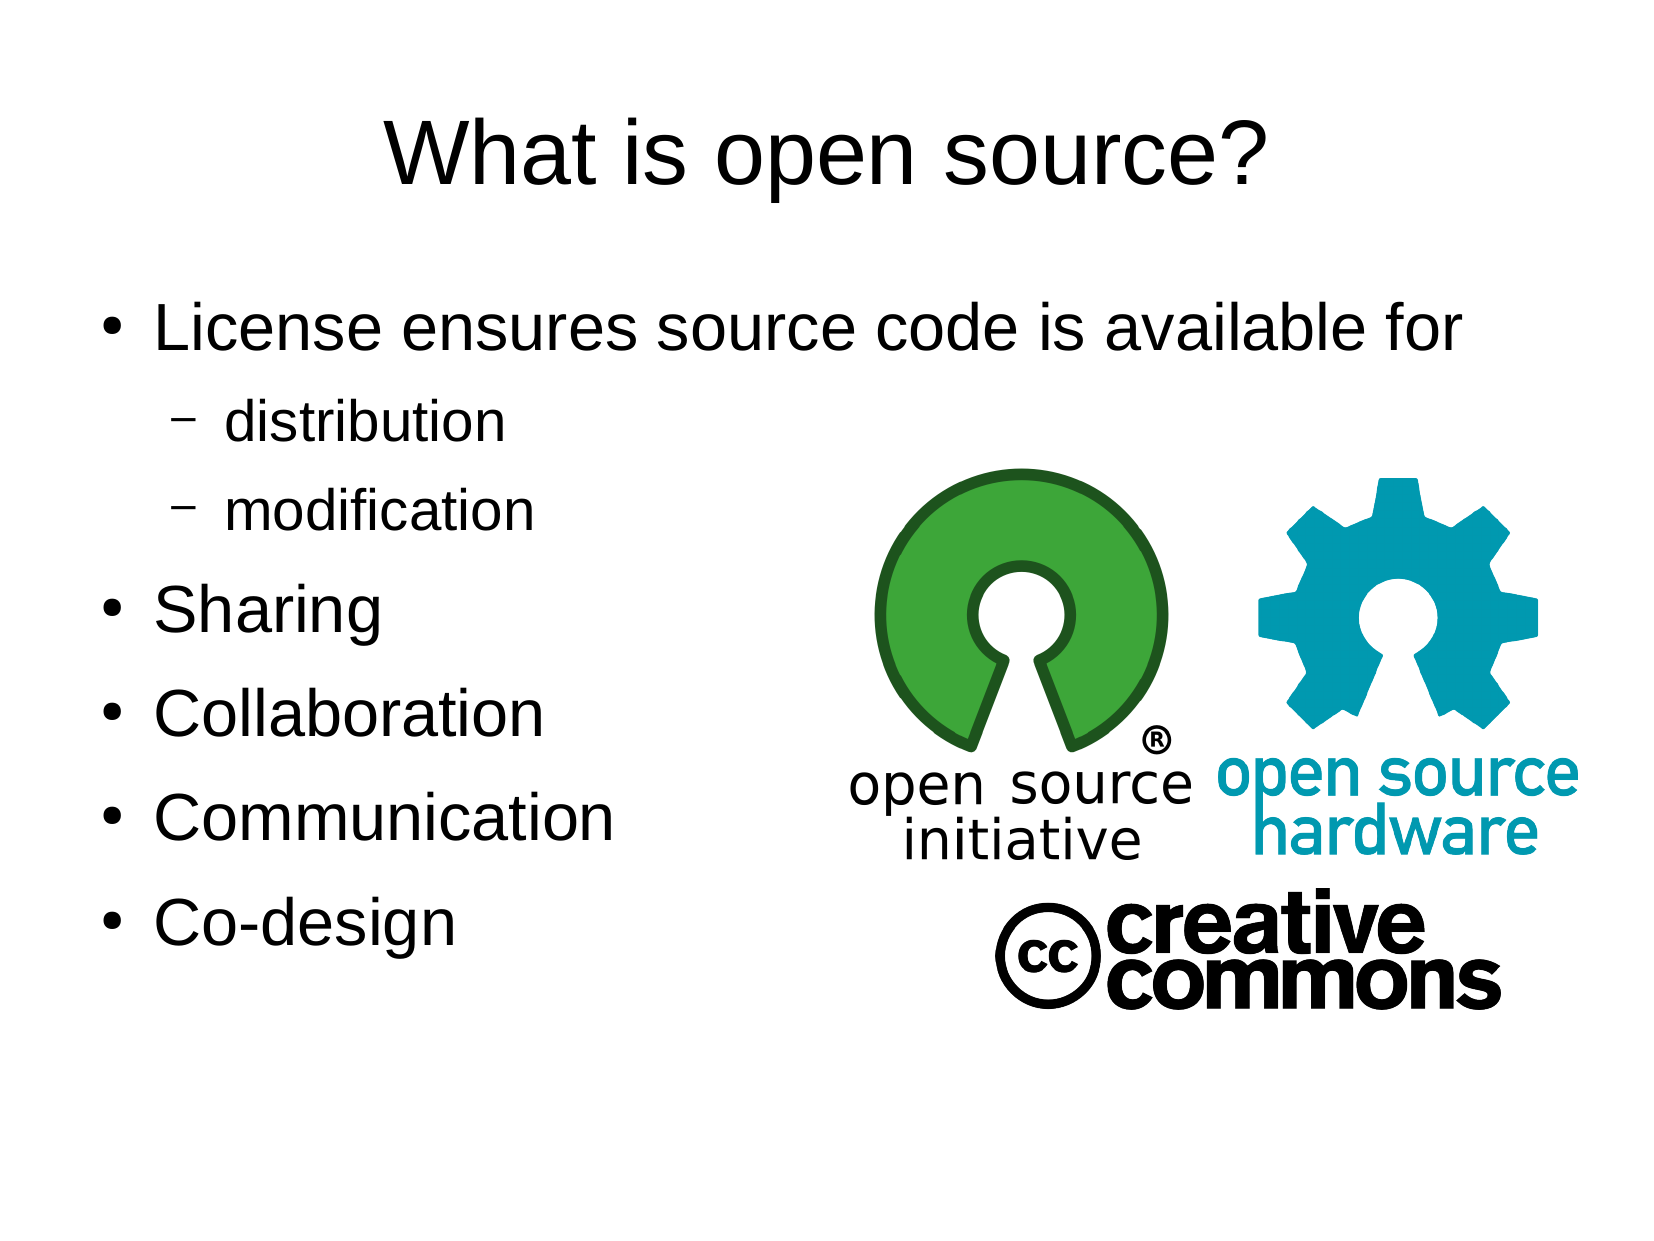

# What is open source?
License ensures source code is available for
distribution
modification
Sharing
Collaboration
Communication
Co-design